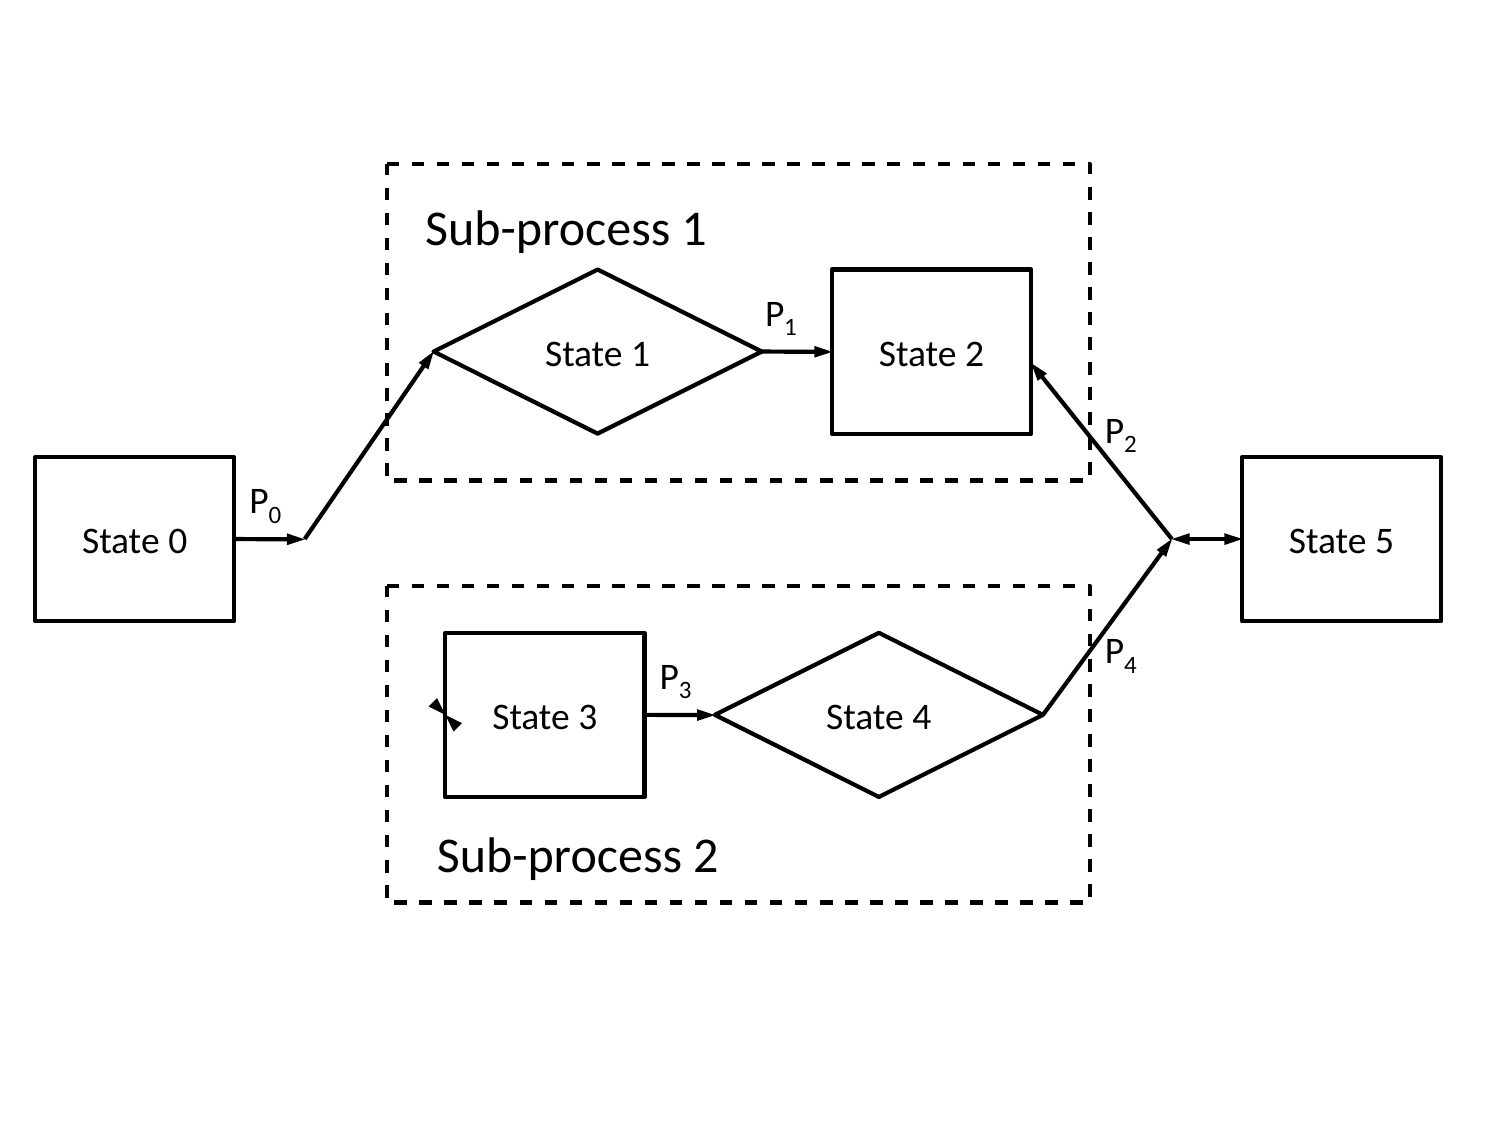

Sub-process 1
State 1
State 2
P1
P2
State 0
State 5
P0
P4
State 3
State 4
P3
Sub-process 2